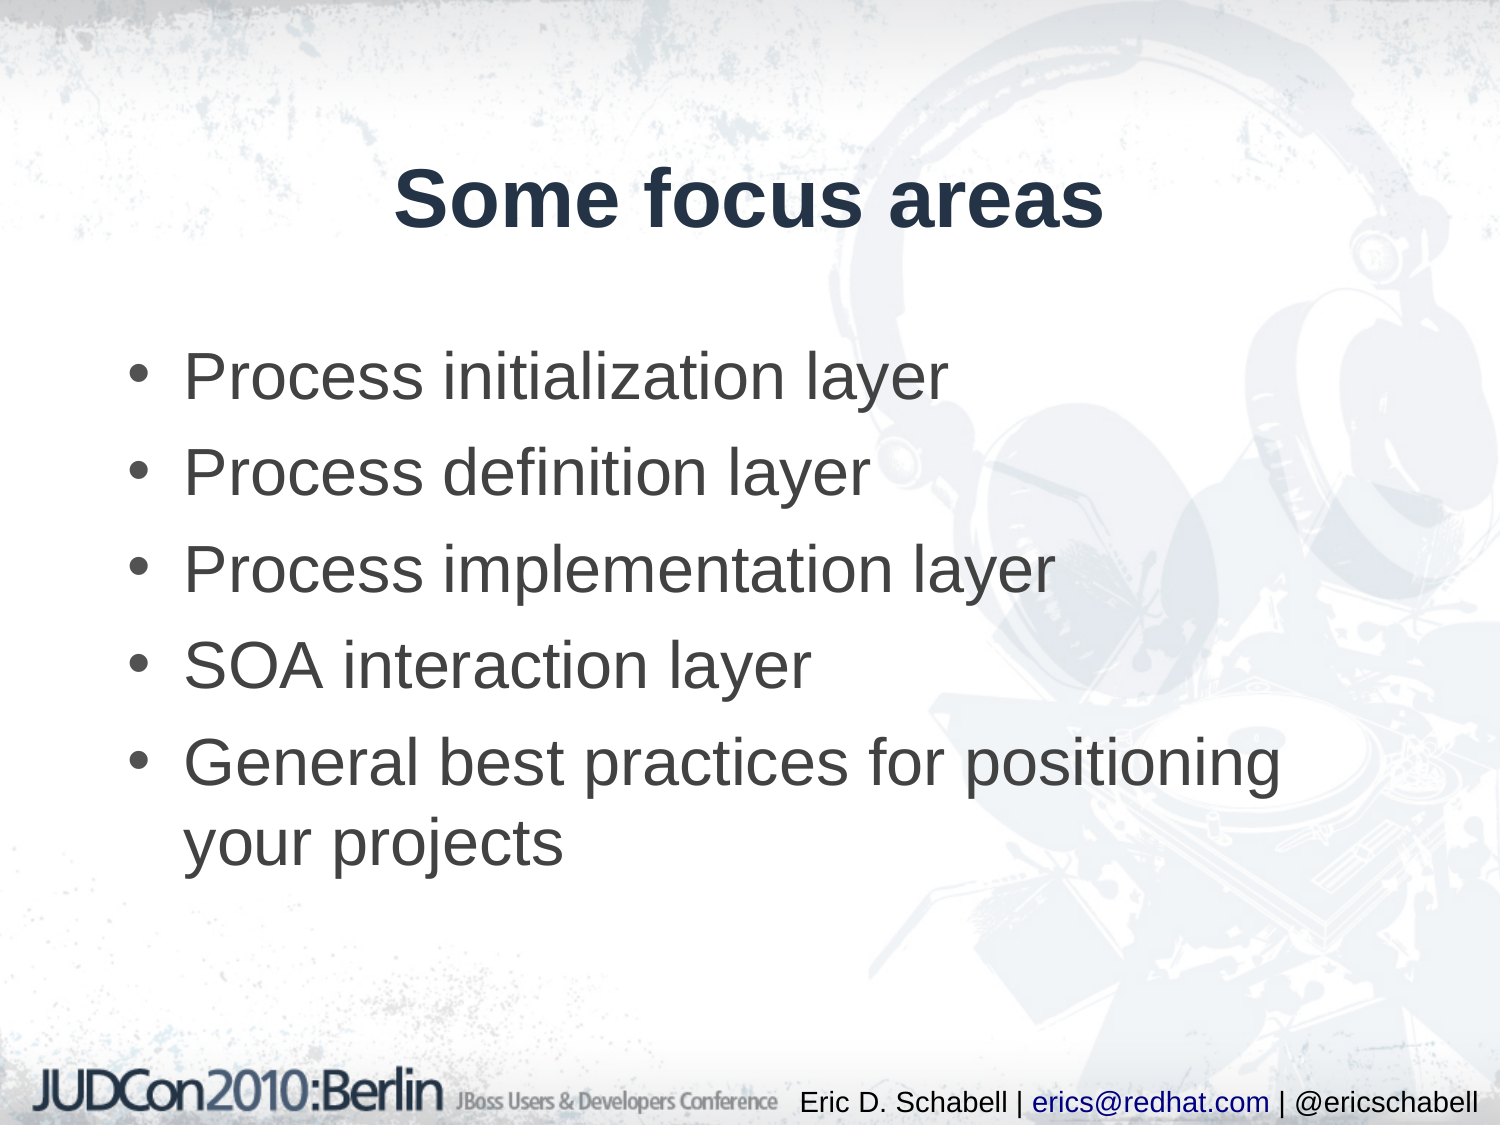

# Some focus areas
Process initialization layer
Process definition layer
Process implementation layer
SOA interaction layer
General best practices for positioning your projects